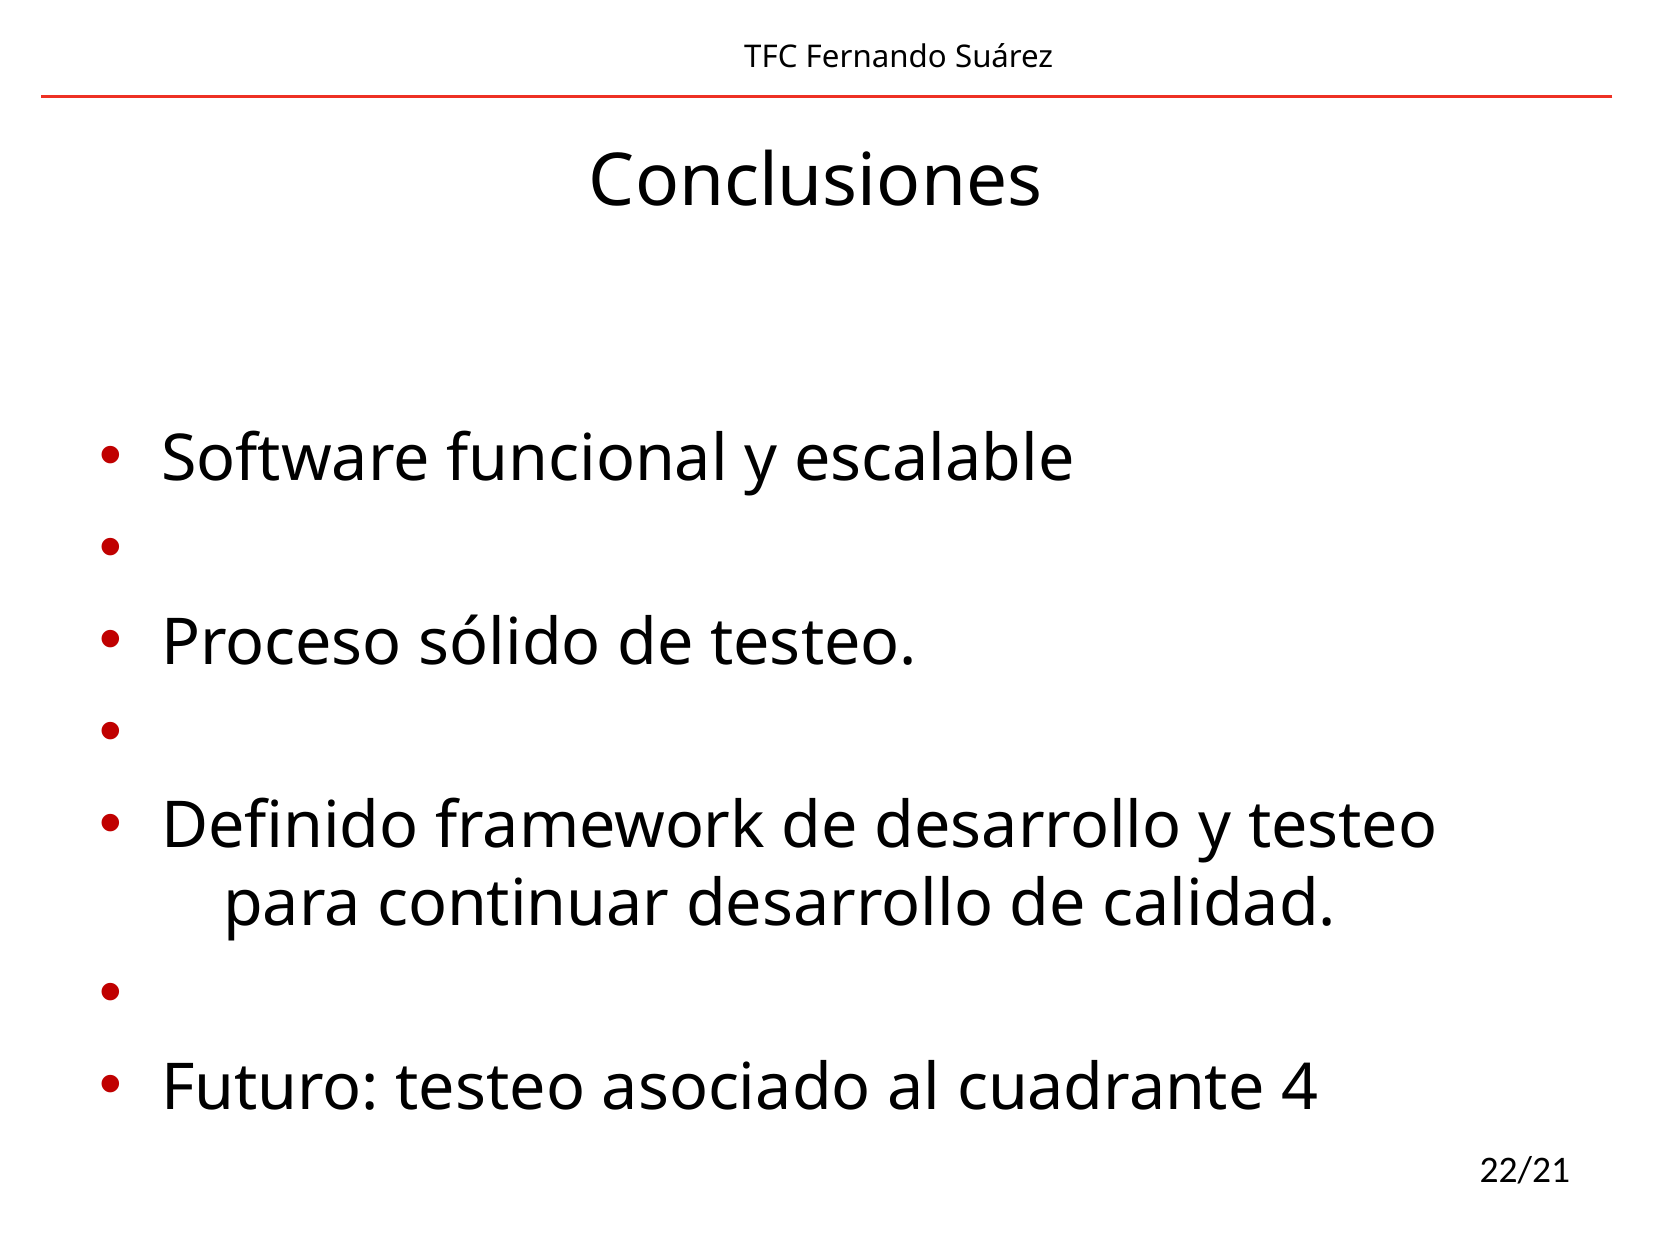

# Conclusiones
Software funcional y escalable
Proceso sólido de testeo.
Definido framework de desarrollo y testeo para continuar desarrollo de calidad.
Futuro: testeo asociado al cuadrante 4